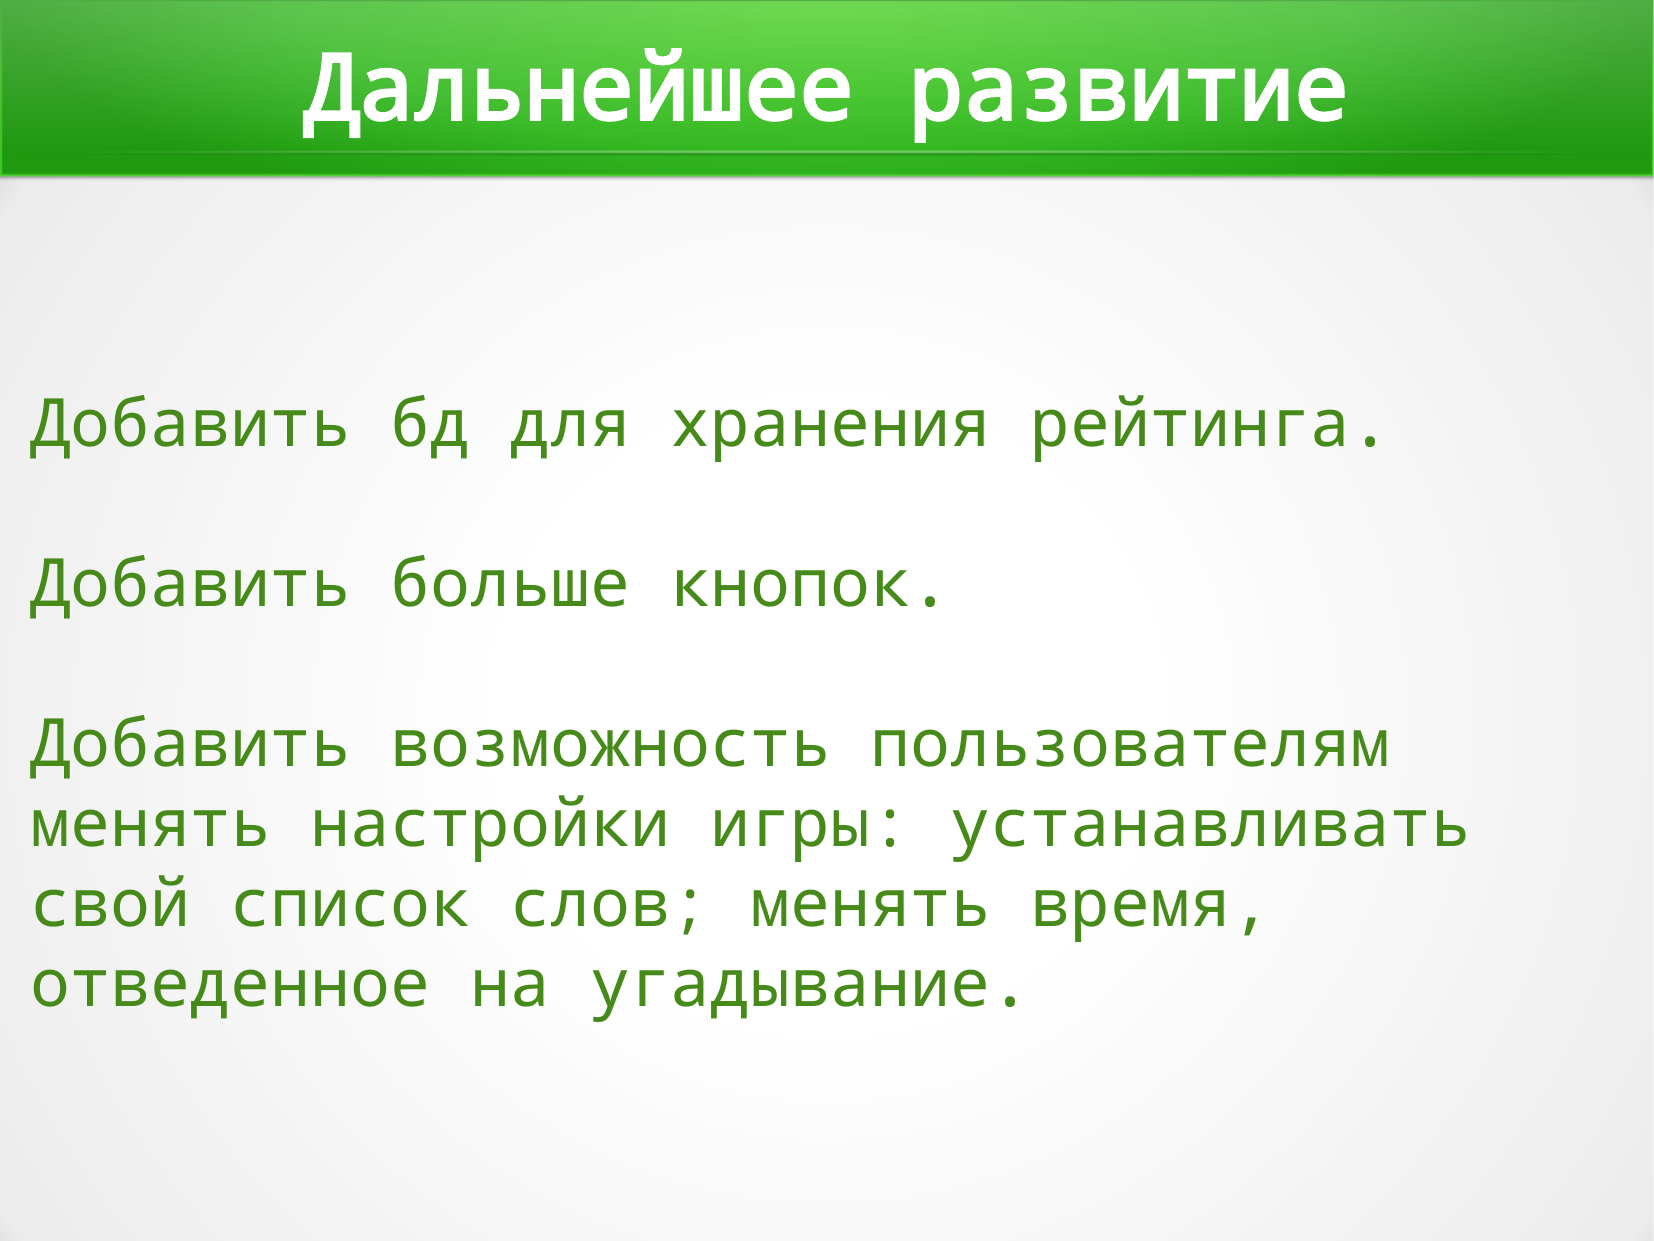

# Дальнейшее развитие
Добавить бд для хранения рейтинга.
Добавить больше кнопок.
Добавить возможность пользователям менять настройки игры: устанавливать свой список слов; менять время, отведенное на угадывание.